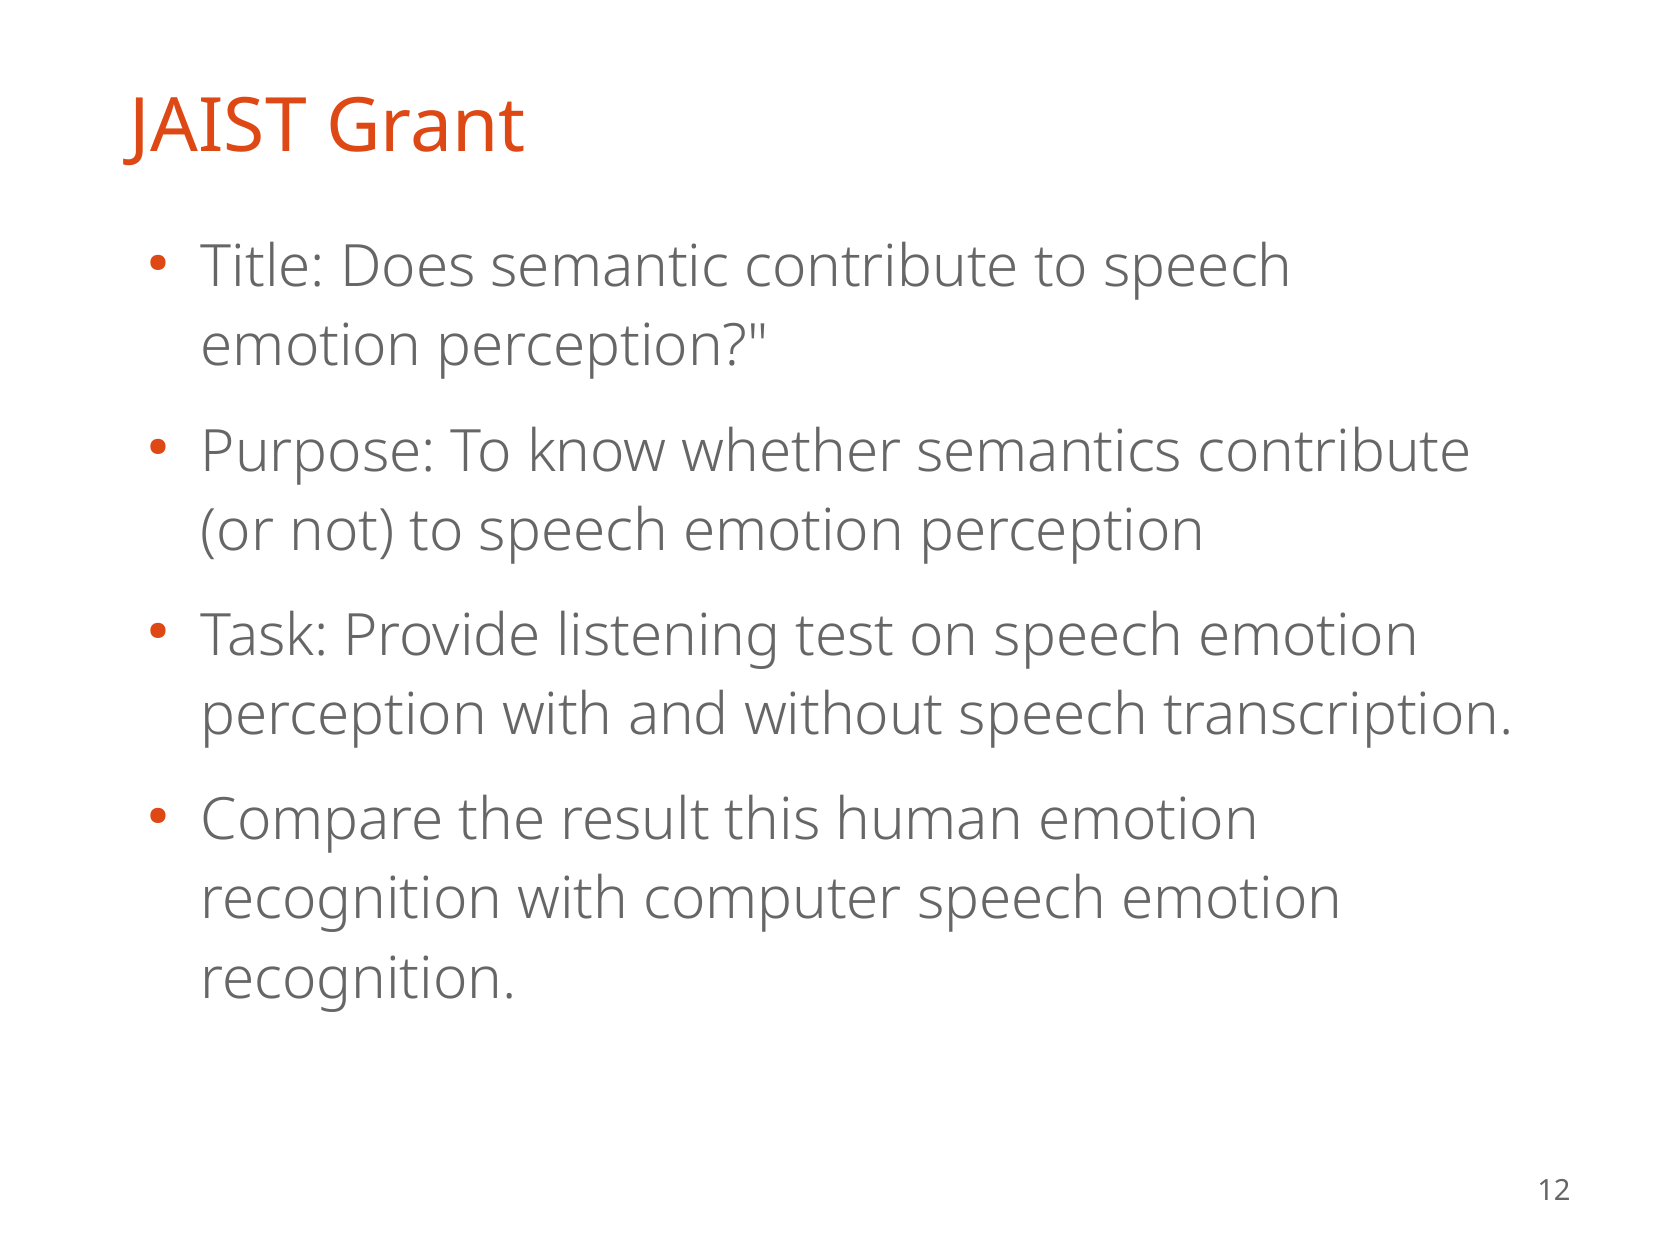

# JAIST Grant
Title: Does semantic contribute to speech emotion perception?"
Purpose: To know whether semantics contribute (or not) to speech emotion perception
Task: Provide listening test on speech emotion perception with and without speech transcription.
Compare the result this human emotion recognition with computer speech emotion recognition.
12